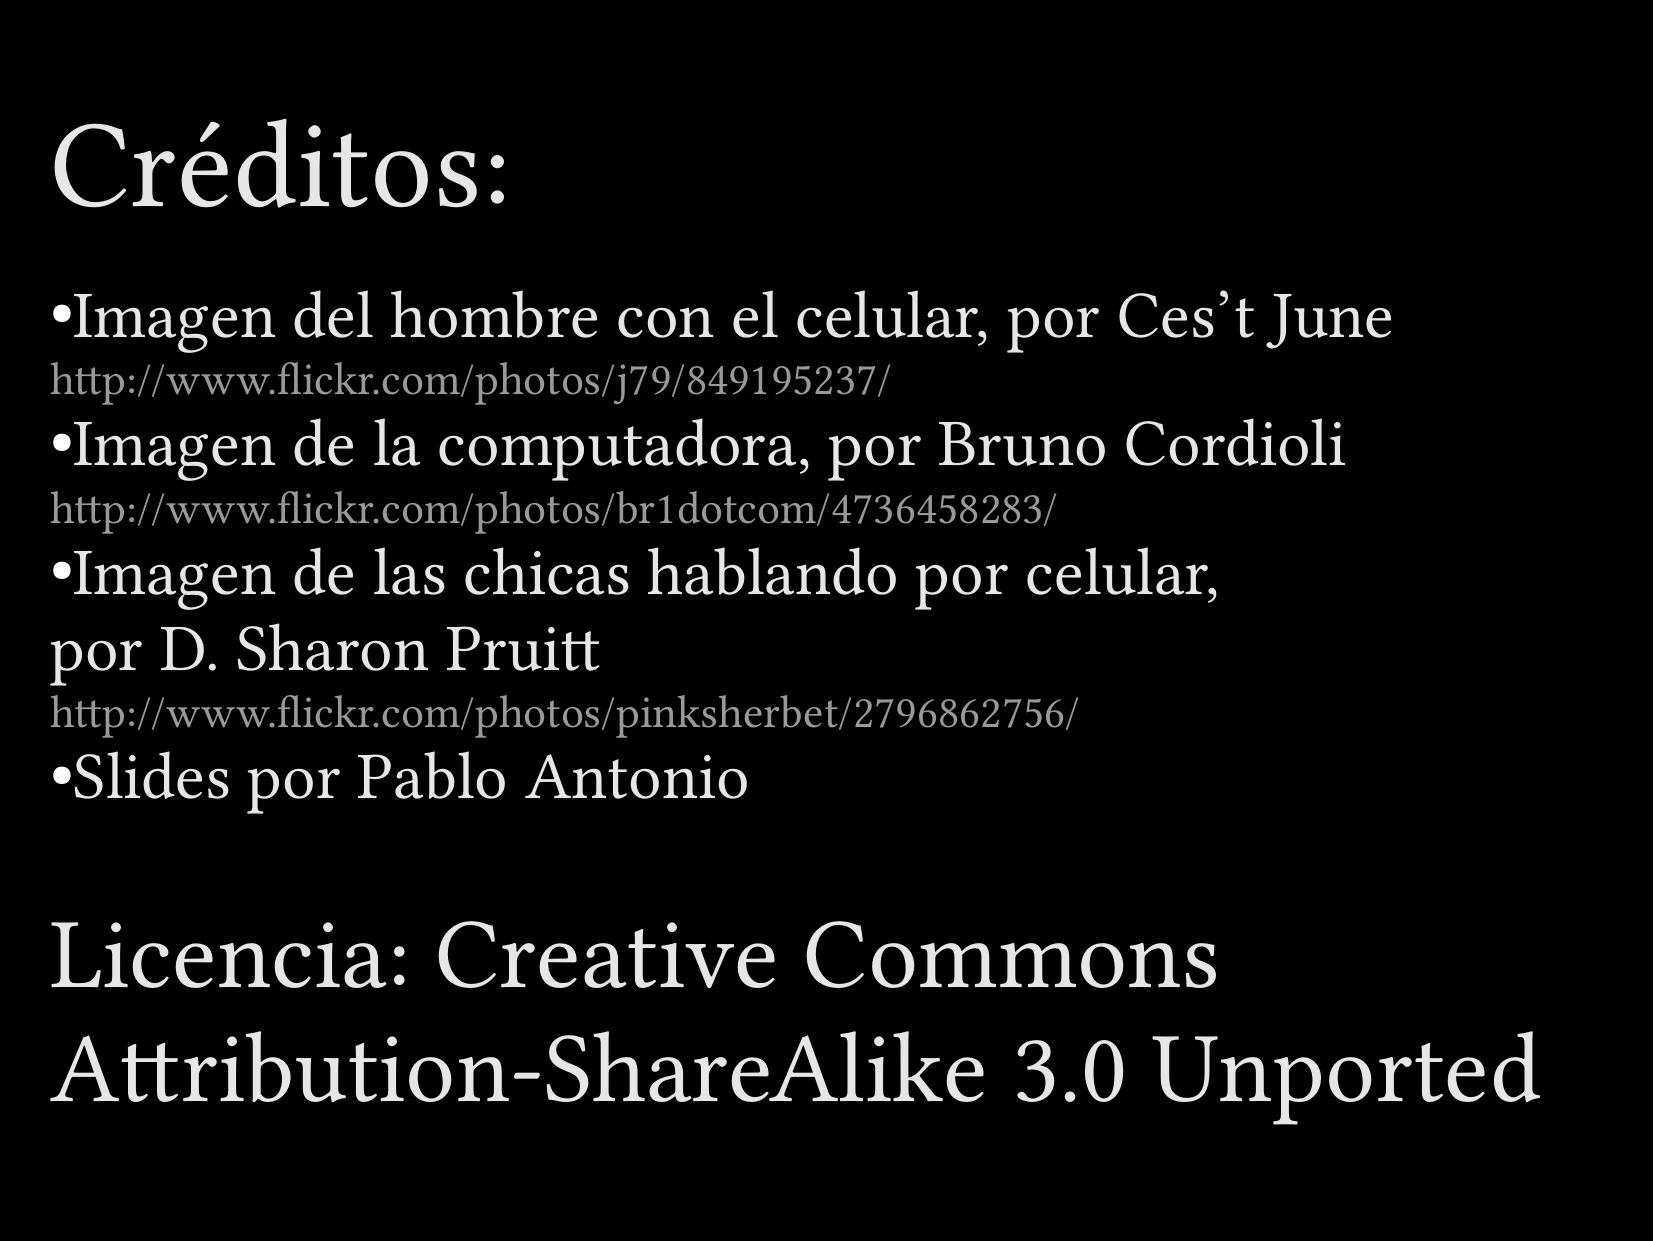

Créditos:
Imagen del hombre con el celular, por Ces’t June http://www.flickr.com/photos/j79/849195237/
Imagen de la computadora, por Bruno Cordioli
http://www.flickr.com/photos/br1dotcom/4736458283/
Imagen de las chicas hablando por celular,
por D. Sharon Pruitt
http://www.flickr.com/photos/pinksherbet/2796862756/
Slides por Pablo Antonio
Licencia: Creative Commons Attribution-ShareAlike 3.0 Unported